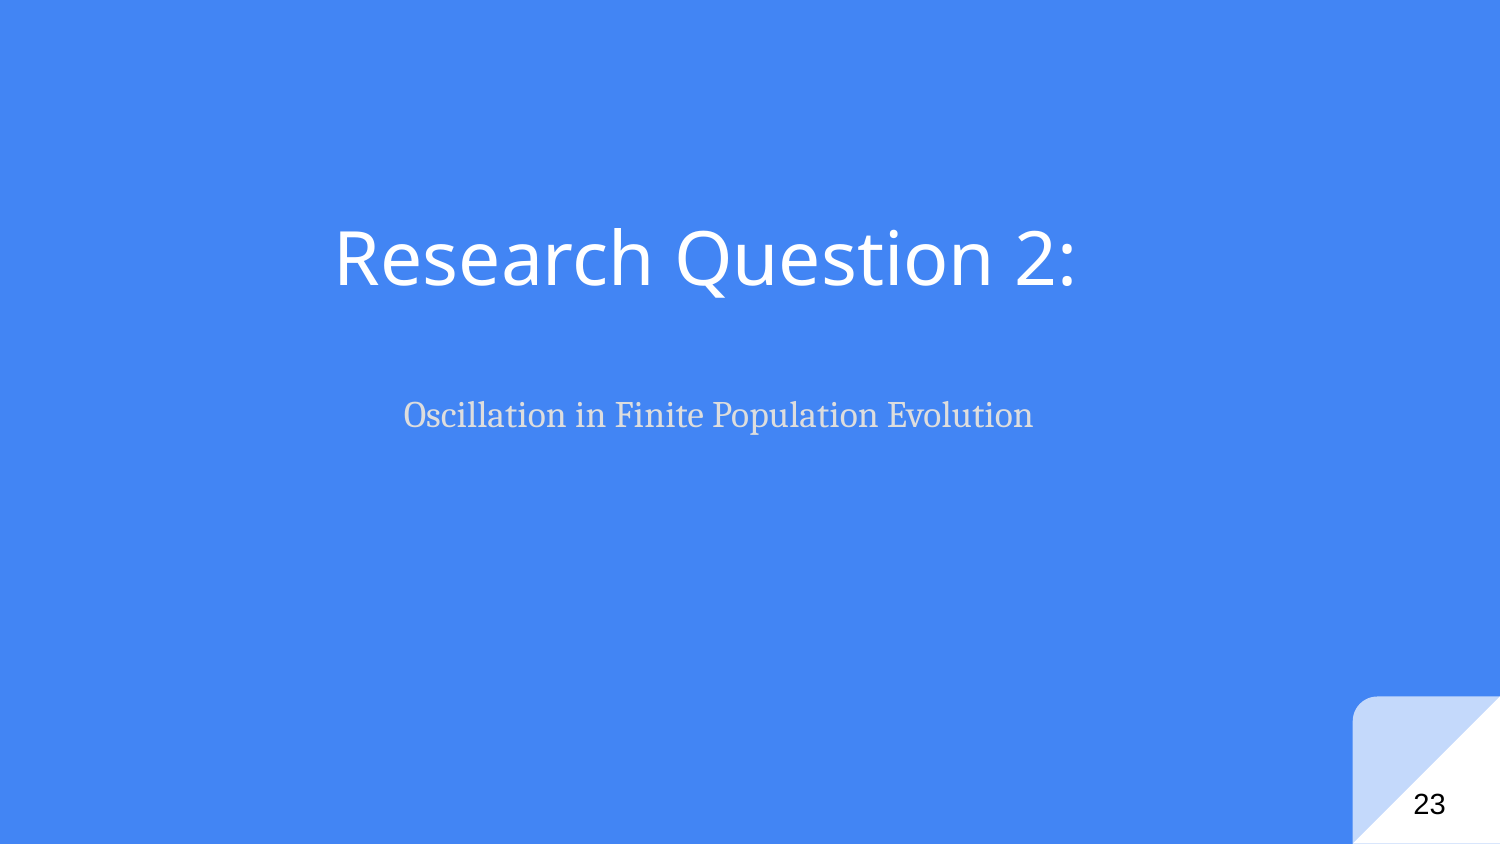

# Research Question 2:
Oscillation in Finite Population Evolution
23